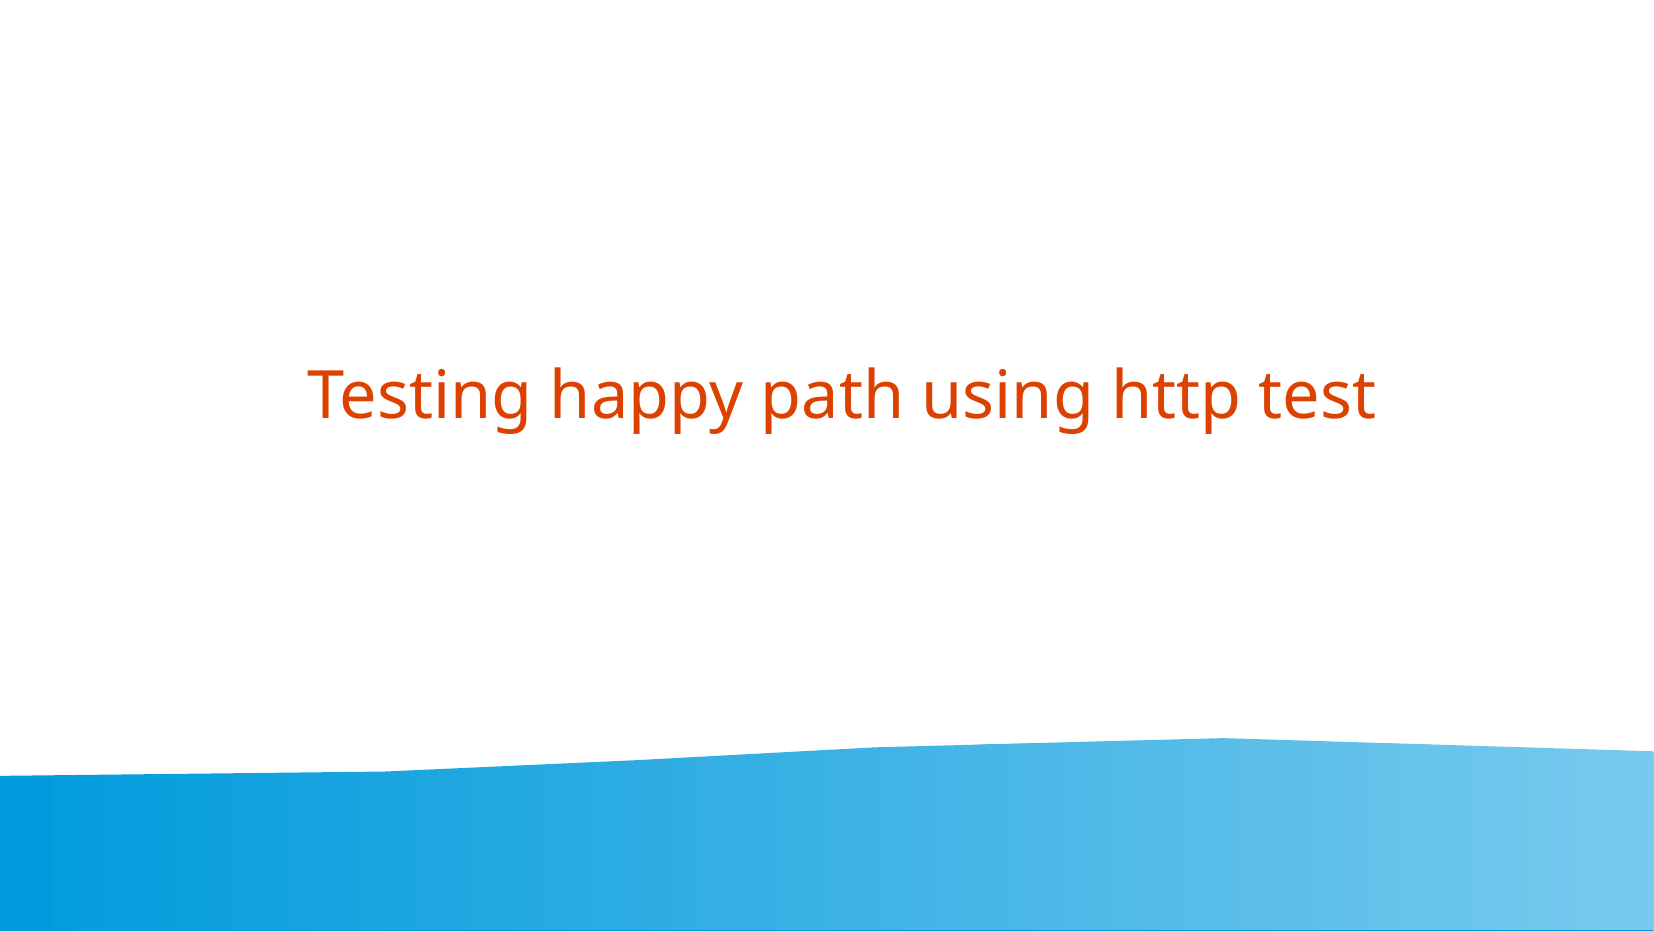

# Testing happy path using http test